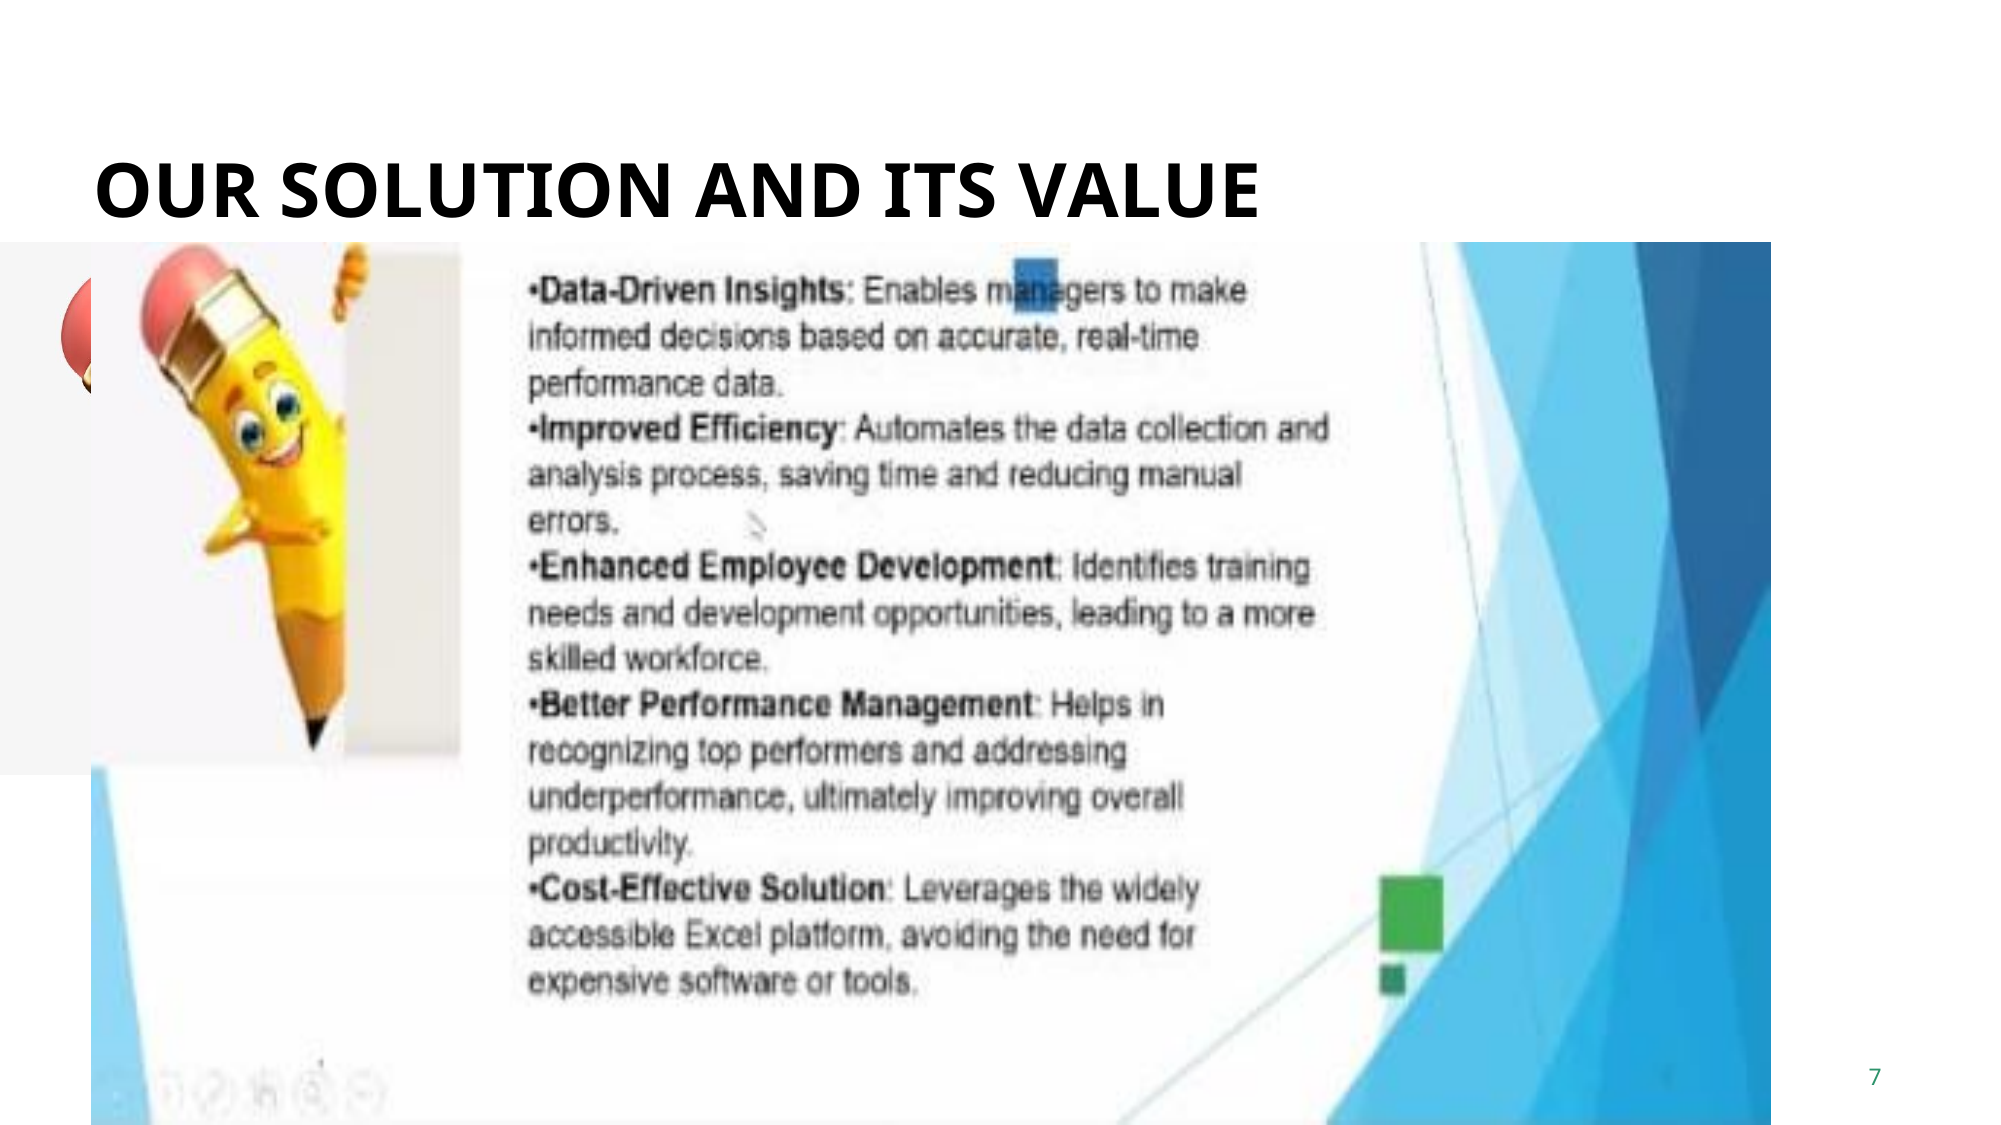

# OUR SOLUTION AND ITS VALUE PROPOSITION